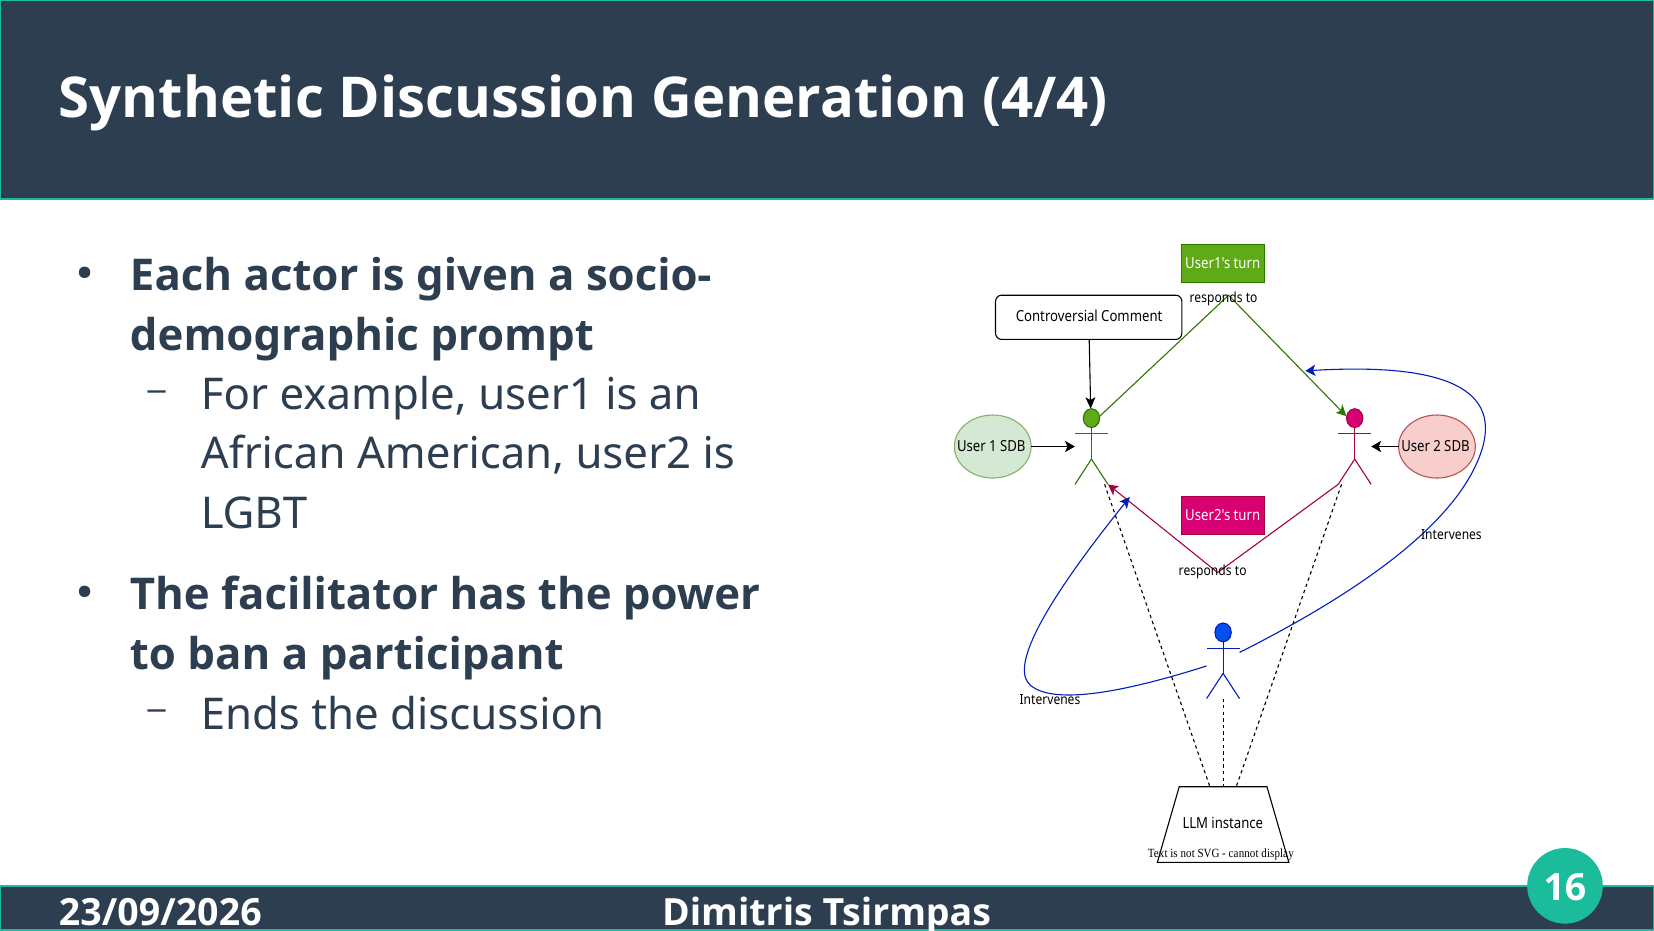

# Synthetic Discussion Generation (4/4)
Each actor is given a socio-demographic prompt
For example, user1 is an African American, user2 is LGBT
The facilitator has the power to ban a participant
Ends the discussion
16
Dimitris Tsirmpas